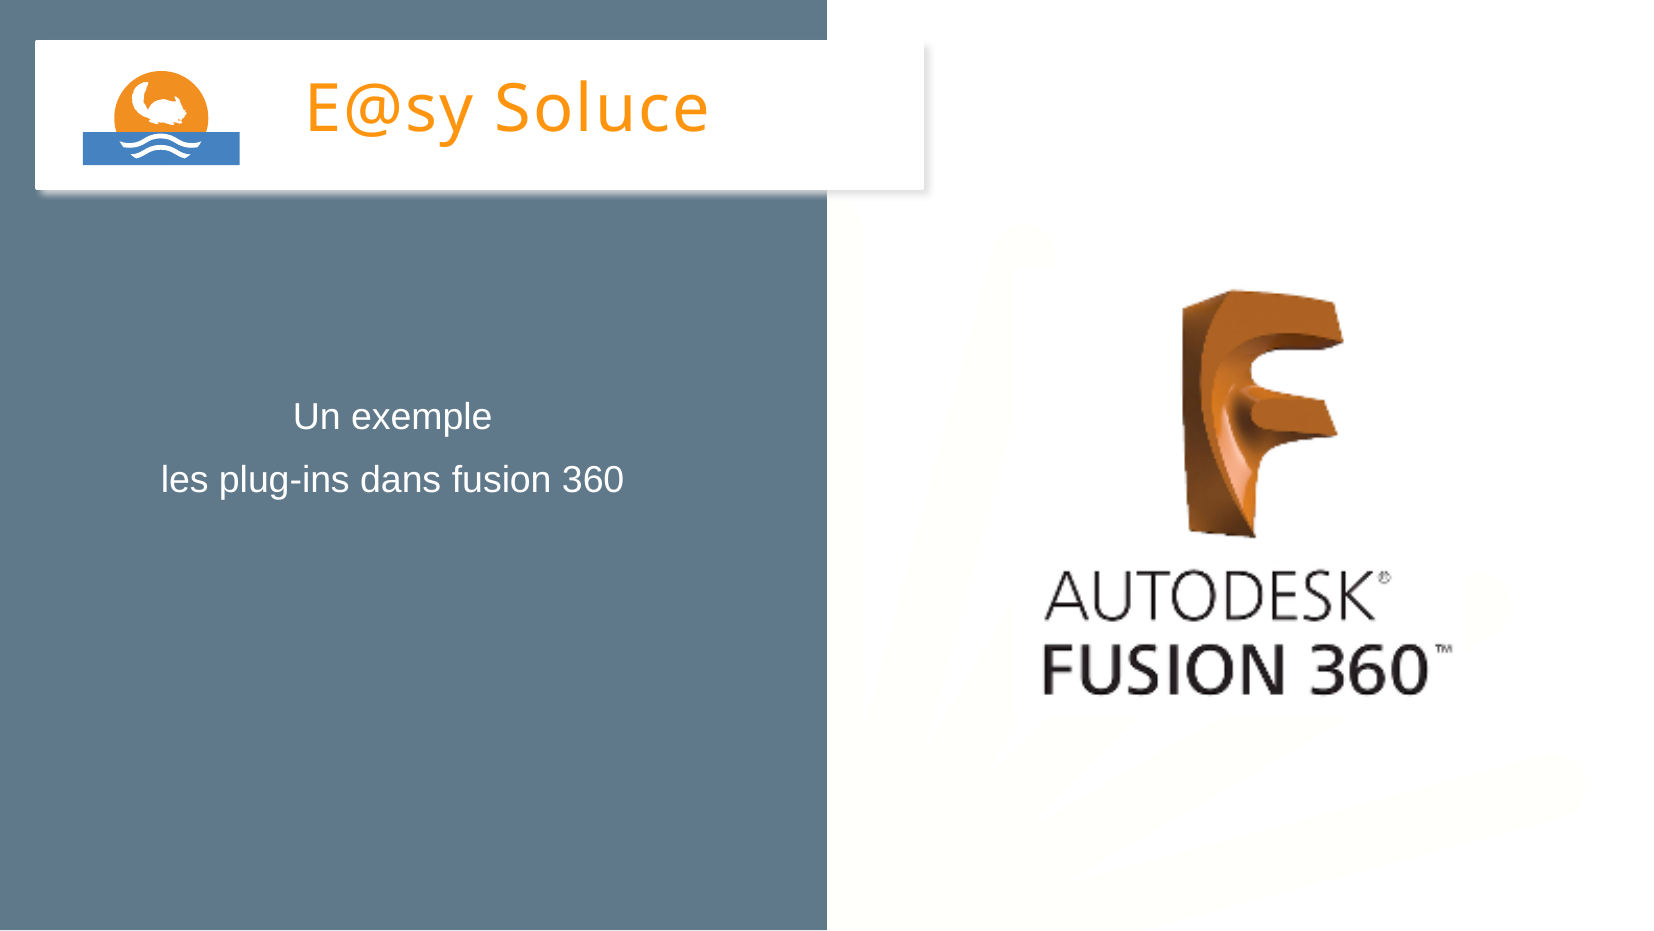

E@sy Soluce
Un exemple
les plug-ins dans fusion 360